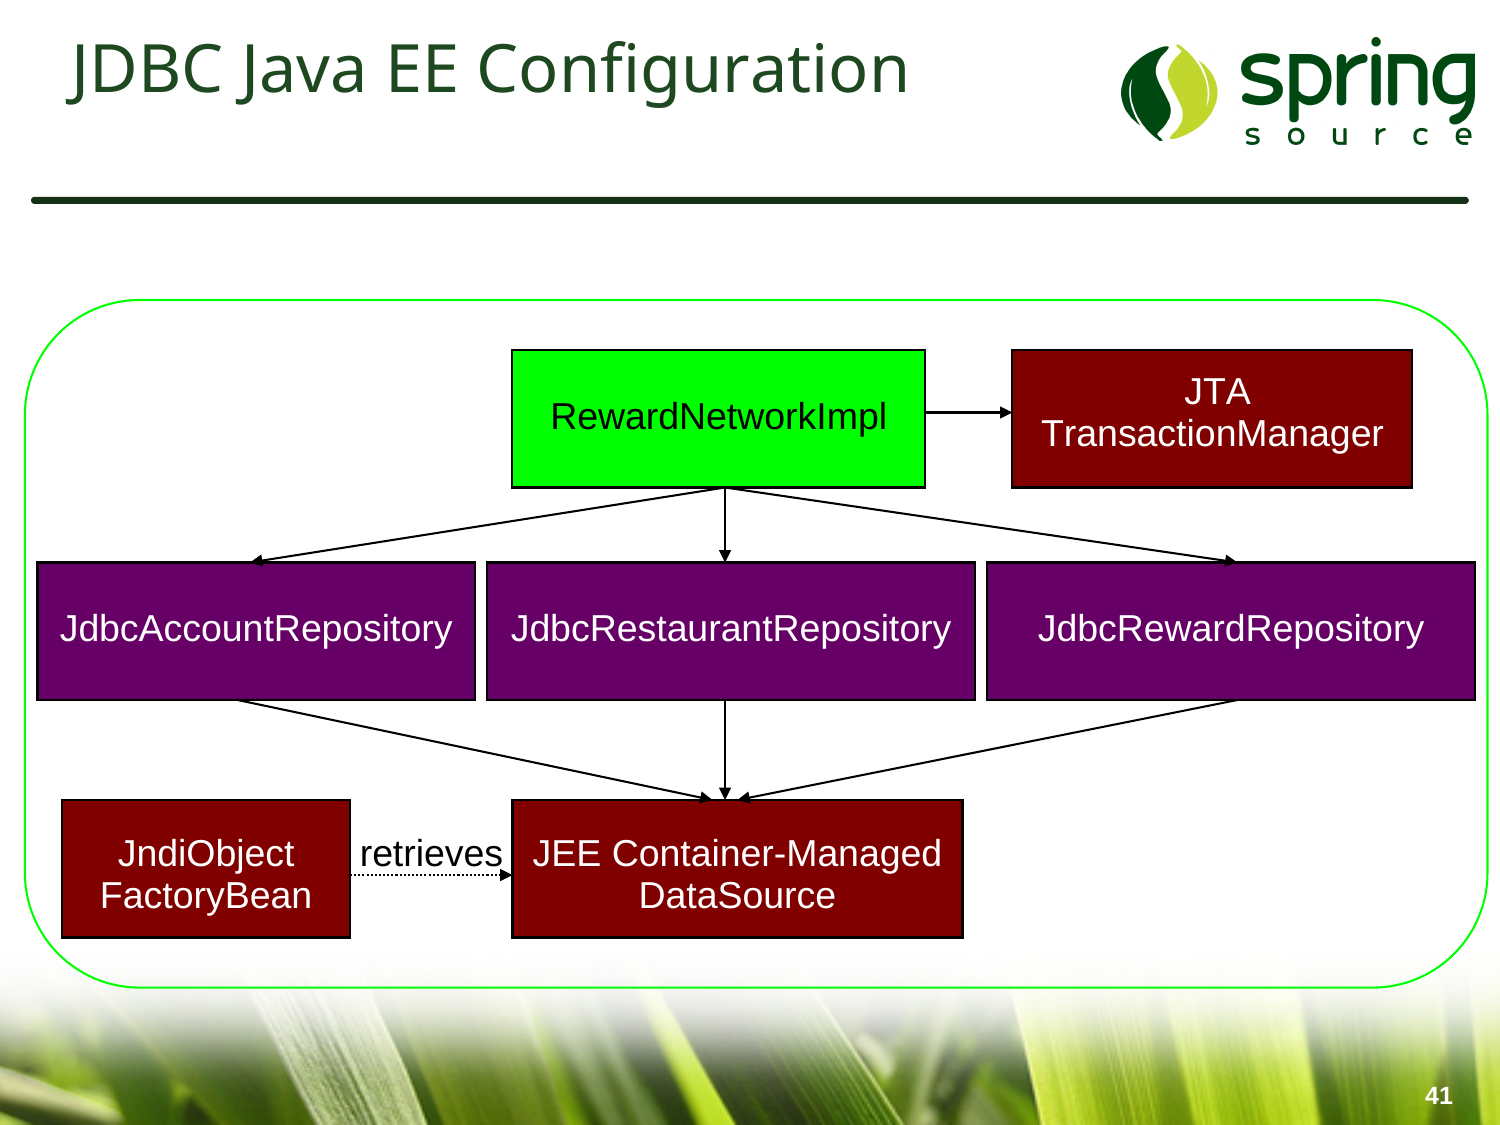

# JDBC Java EE Configuration
 JTA
TransactionManager
RewardNetworkImpl
JdbcAccountRepository
JdbcRestaurantRepository
JdbcRewardRepository
JndiObject
FactoryBean
retrieves
JEE Container-Managed
DataSource